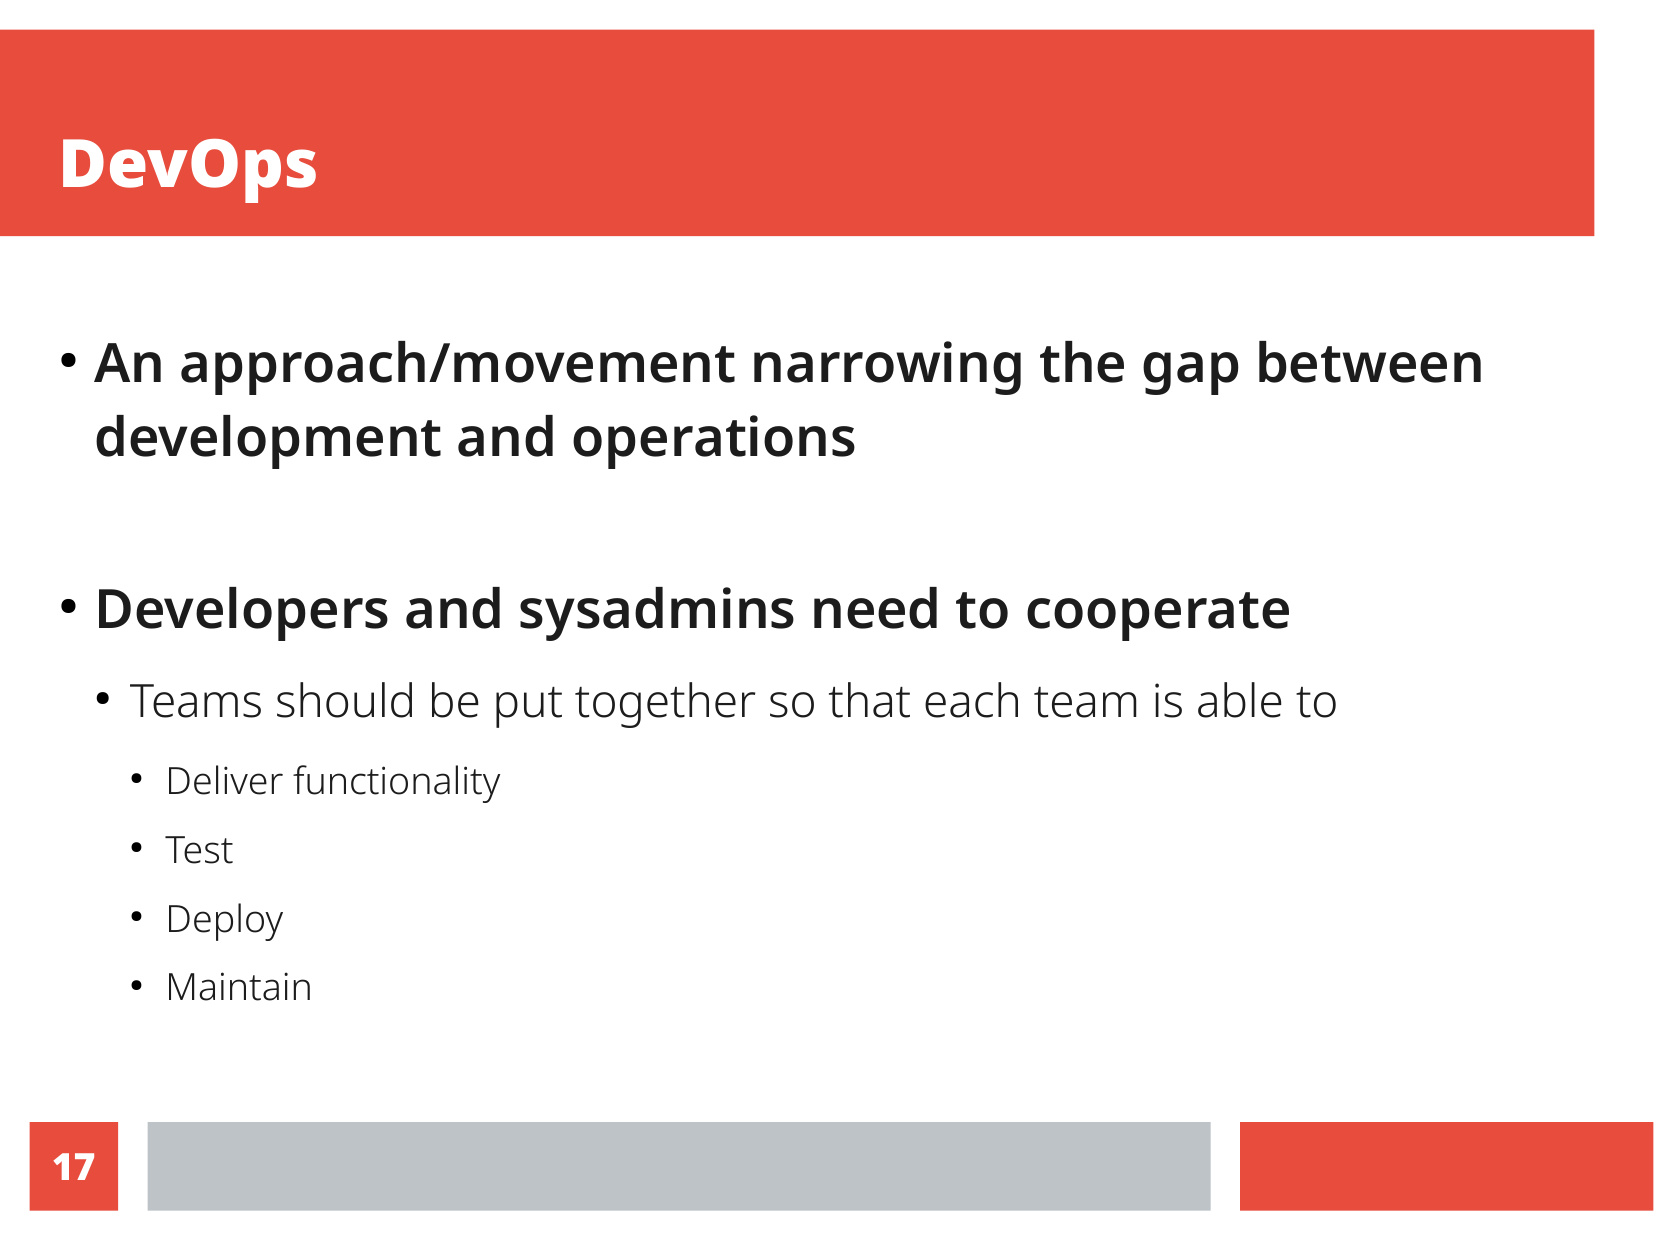

# DevOps
An approach/movement narrowing the gap between development and operations
Developers and sysadmins need to cooperate
Teams should be put together so that each team is able to
Deliver functionality
Test
Deploy
Maintain
17